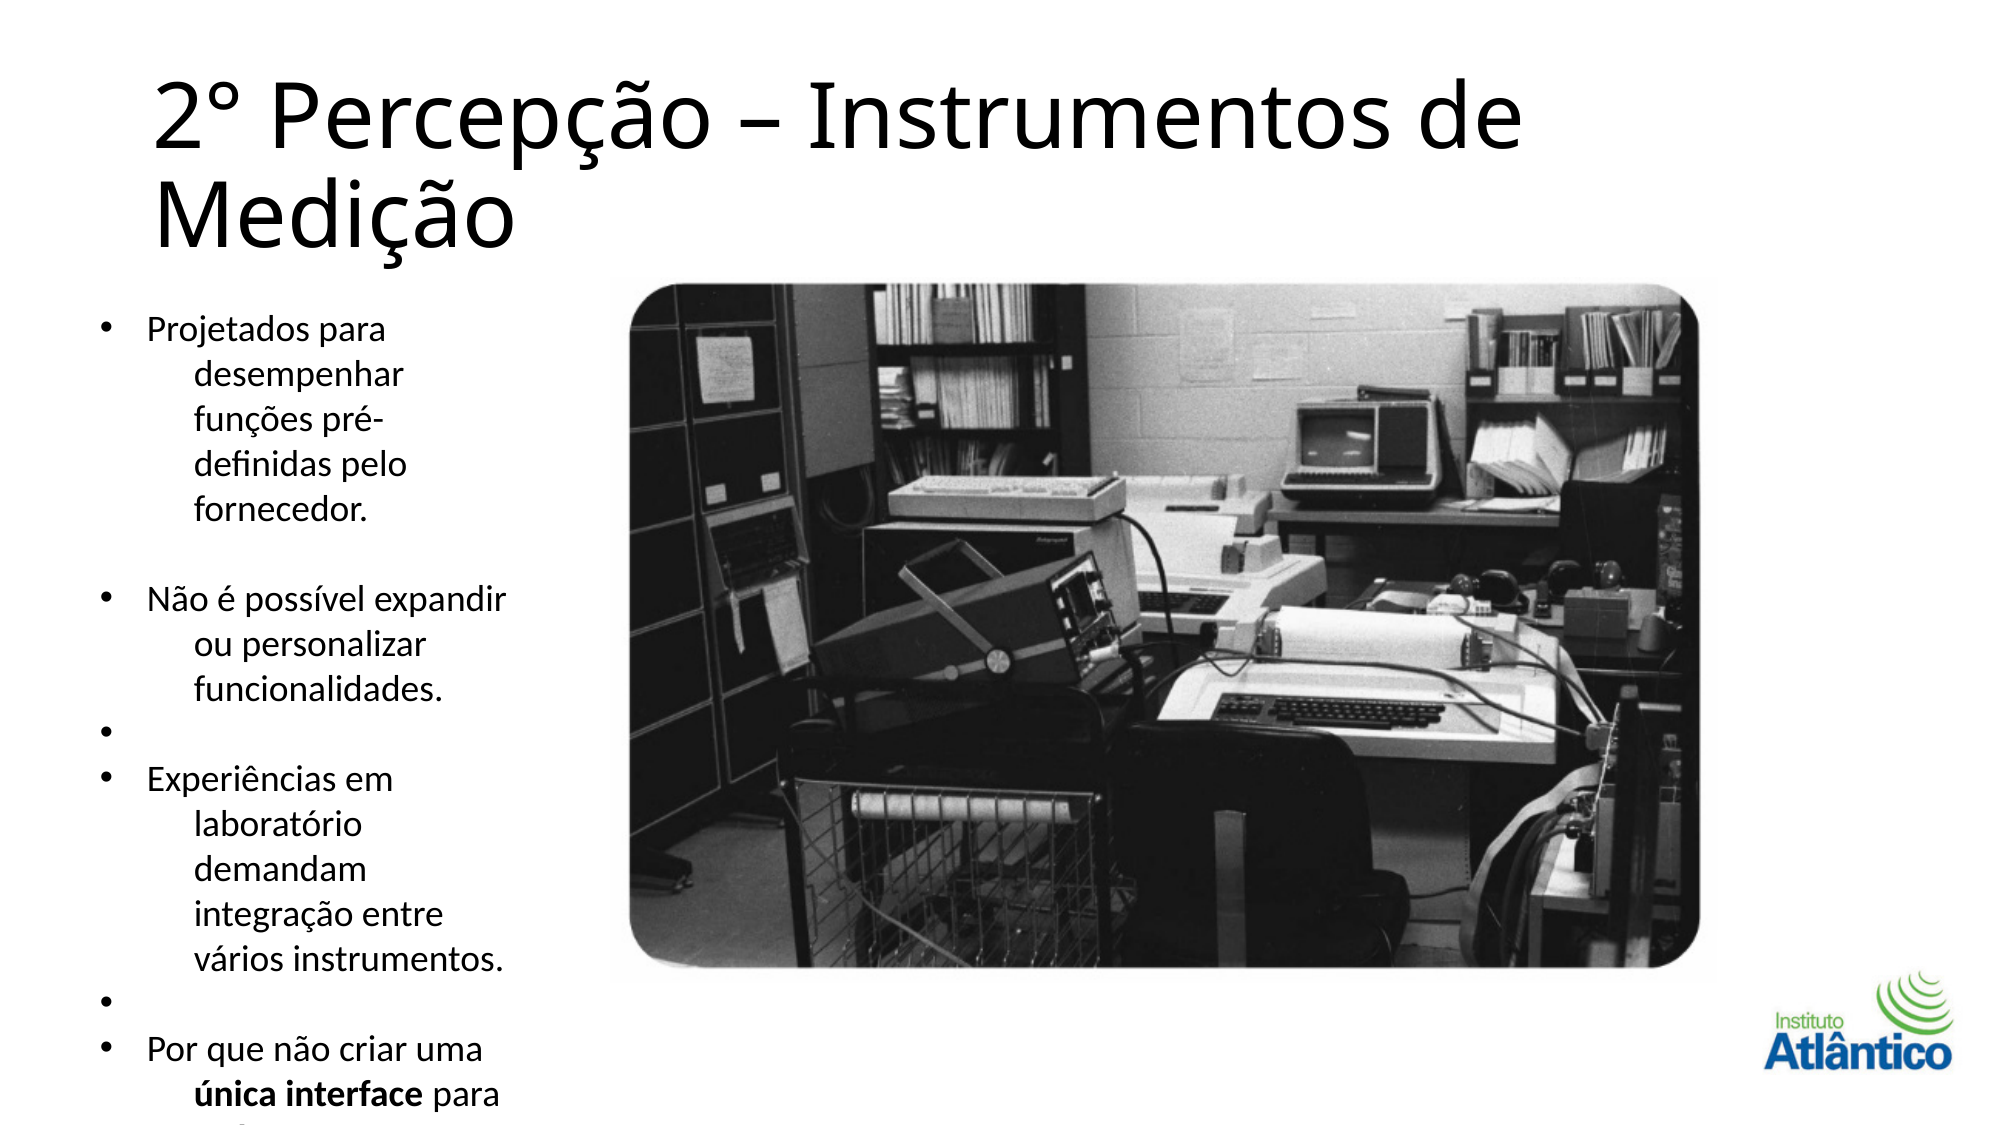

# 2° Percepção – Instrumentos de Medição
Projetados para desempenhar funções pré-definidas pelo fornecedor.
Não é possível expandir ou personalizar funcionalidades.
Experiências em laboratório demandam integração entre vários instrumentos.
Por que não criar uma única interface para todos os instrumentos?